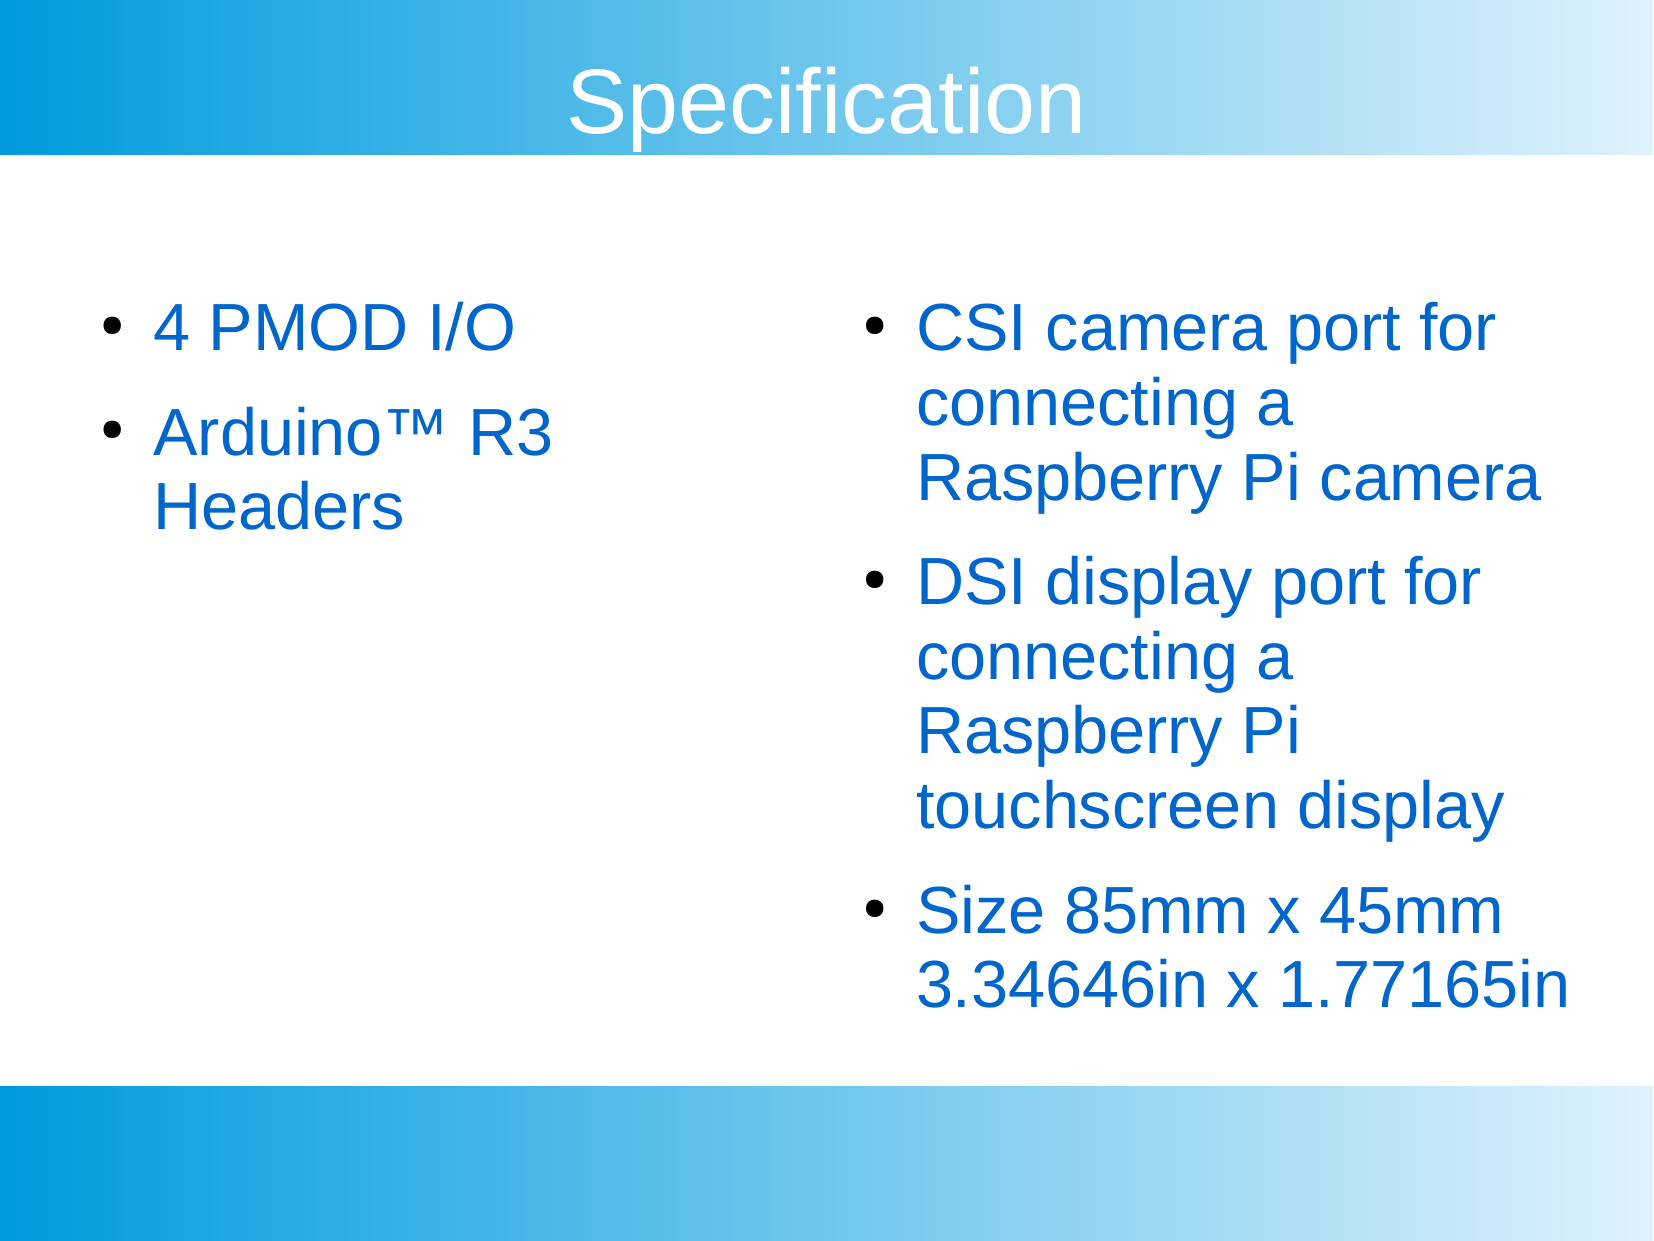

# Specification
4 PMOD I/O
Arduino™ R3 Headers
CSI camera port for connecting a Raspberry Pi camera
DSI display port for connecting a Raspberry Pi touchscreen display
Size 85mm x 45mm 3.34646in x 1.77165in